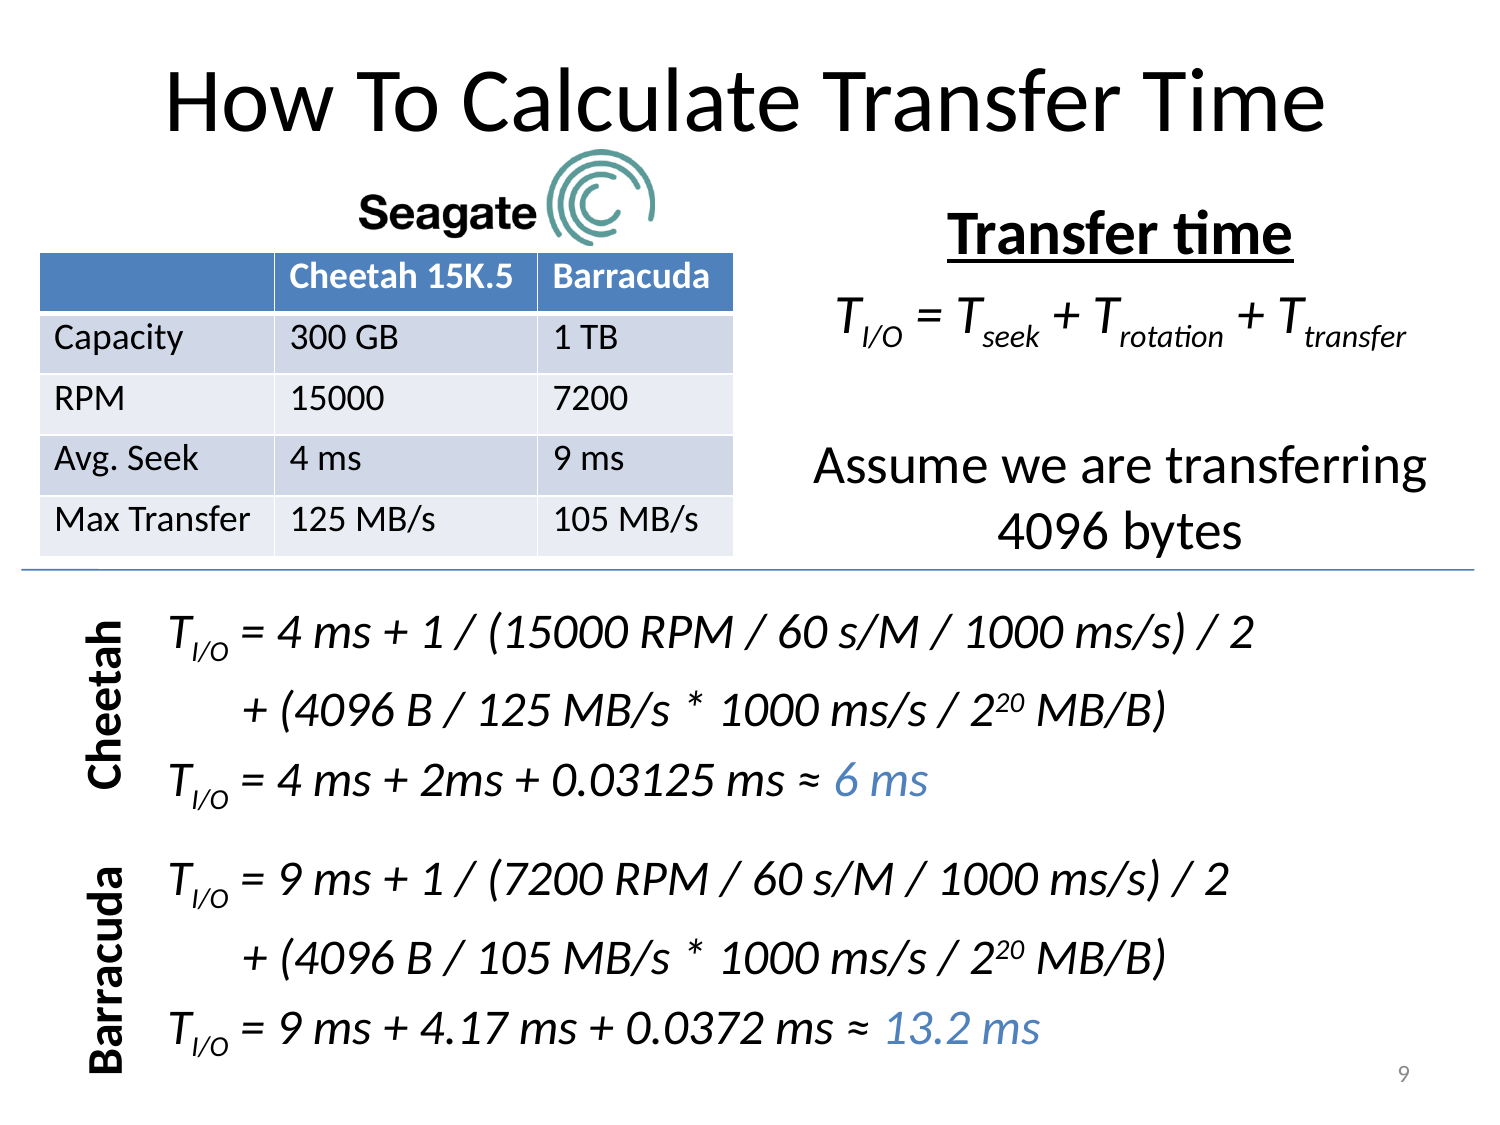

# How To Calculate Transfer Time
Transfer time
TI/O = Tseek + Trotation + Ttransfer
Assume we are transferring 4096 bytes
| | Cheetah 15K.5 | Barracuda |
| --- | --- | --- |
| Capacity | 300 GB | 1 TB |
| RPM | 15000 | 7200 |
| Avg. Seek | 4 ms | 9 ms |
| Max Transfer | 125 MB/s | 105 MB/s |
TI/O = 4 ms + 1 / (15000 RPM / 60 s/M / 1000 ms/s) / 2
	+ (4096 B / 125 MB/s * 1000 ms/s / 220 MB/B)
TI/O = 4 ms + 2ms + 0.03125 ms ≈ 6 ms
Cheetah
TI/O = 9 ms + 1 / (7200 RPM / 60 s/M / 1000 ms/s) / 2
	+ (4096 B / 105 MB/s * 1000 ms/s / 220 MB/B)
TI/O = 9 ms + 4.17 ms + 0.0372 ms ≈ 13.2 ms
Barracuda